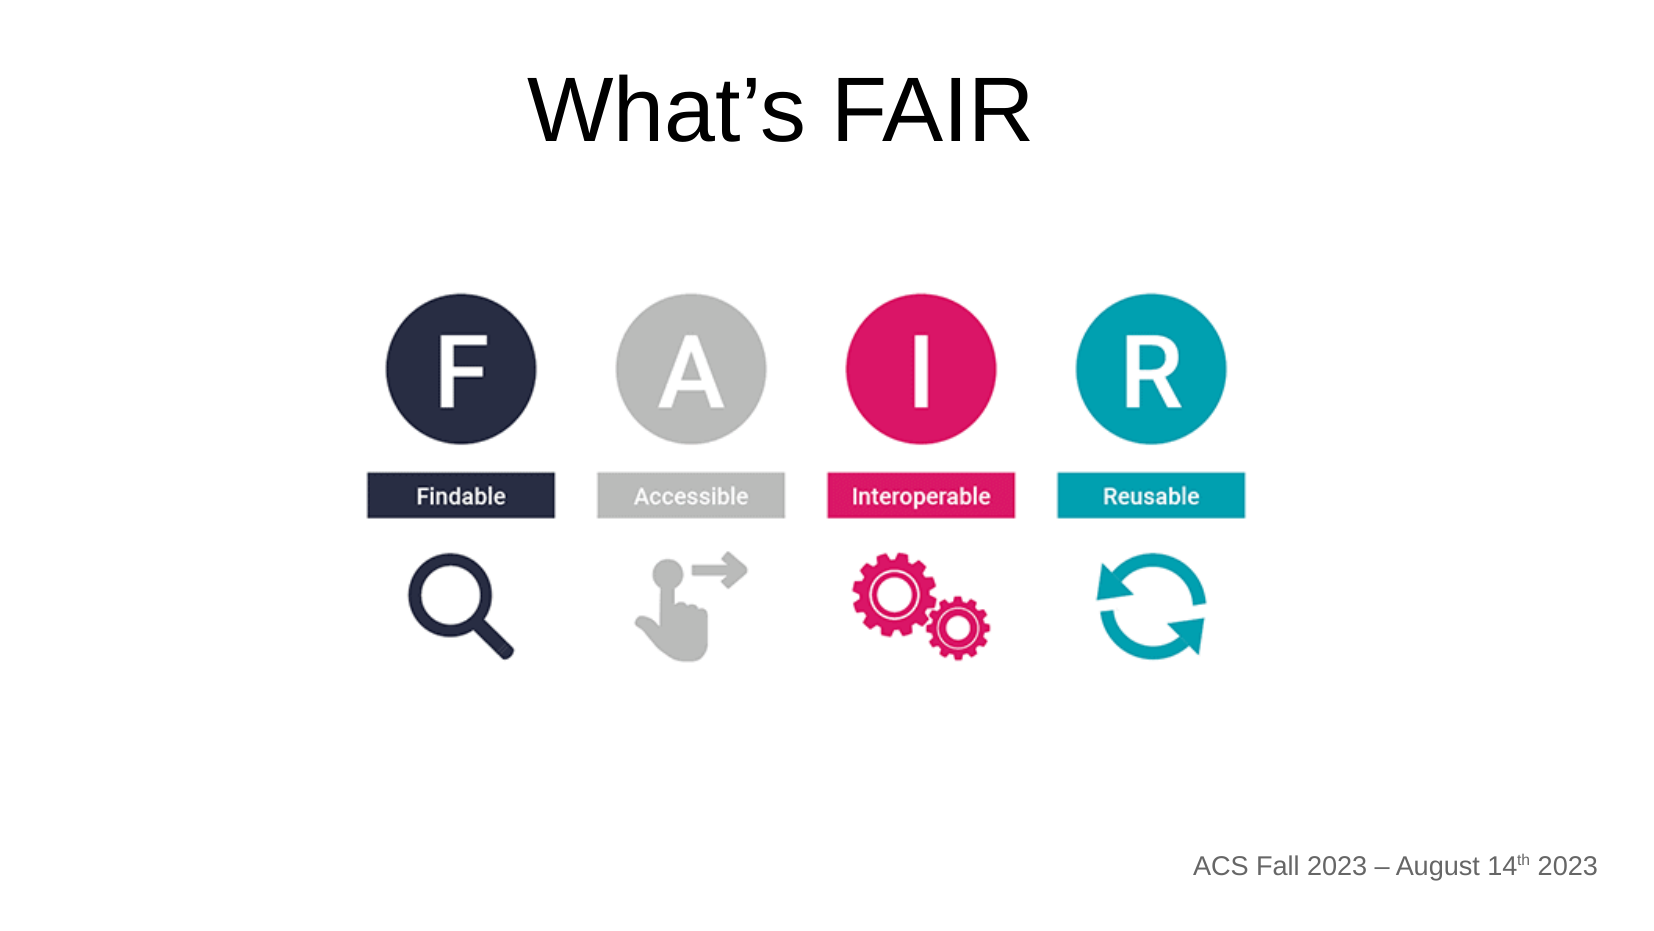

# What’s FAIR
ACS Fall 2023 – August 14th 2023